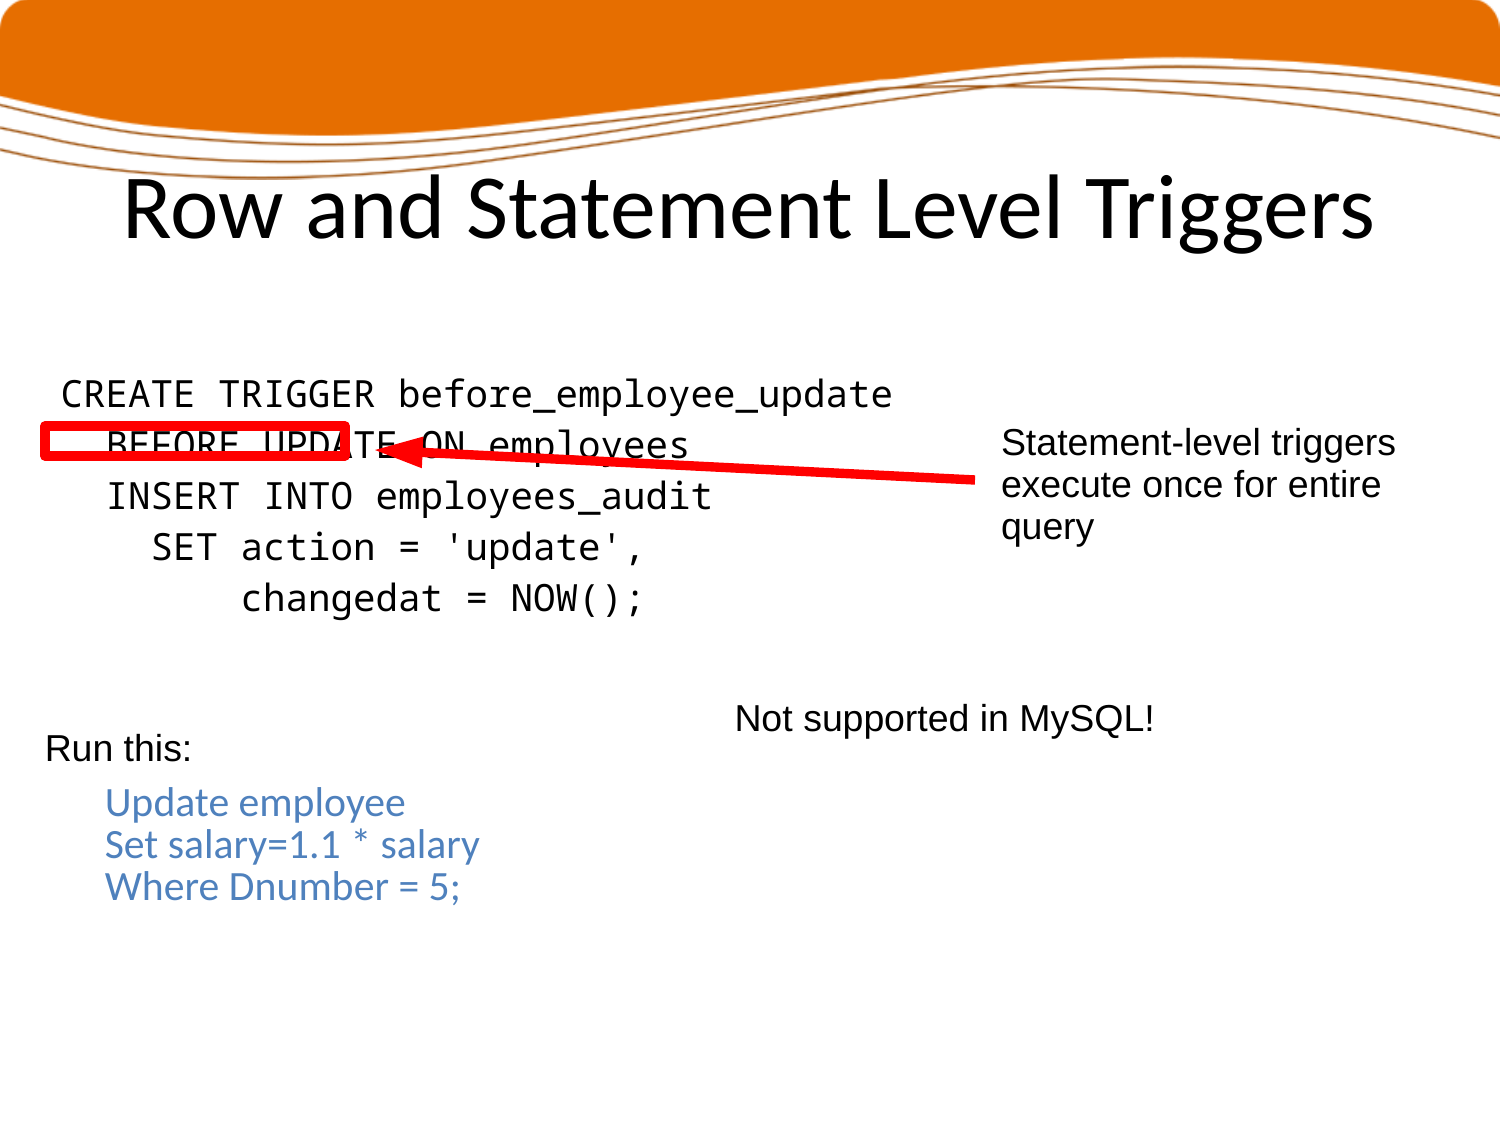

# Row and Statement Level Triggers
CREATE TRIGGER before_employee_update
 BEFORE UPDATE ON employees
 INSERT INTO employees_audit
 SET action = 'update',
 changedat = NOW();
Statement-level triggers execute once for entire query
Not supported in MySQL!
Run this:
Update employee
Set salary=1.1 * salary
Where Dnumber = 5;